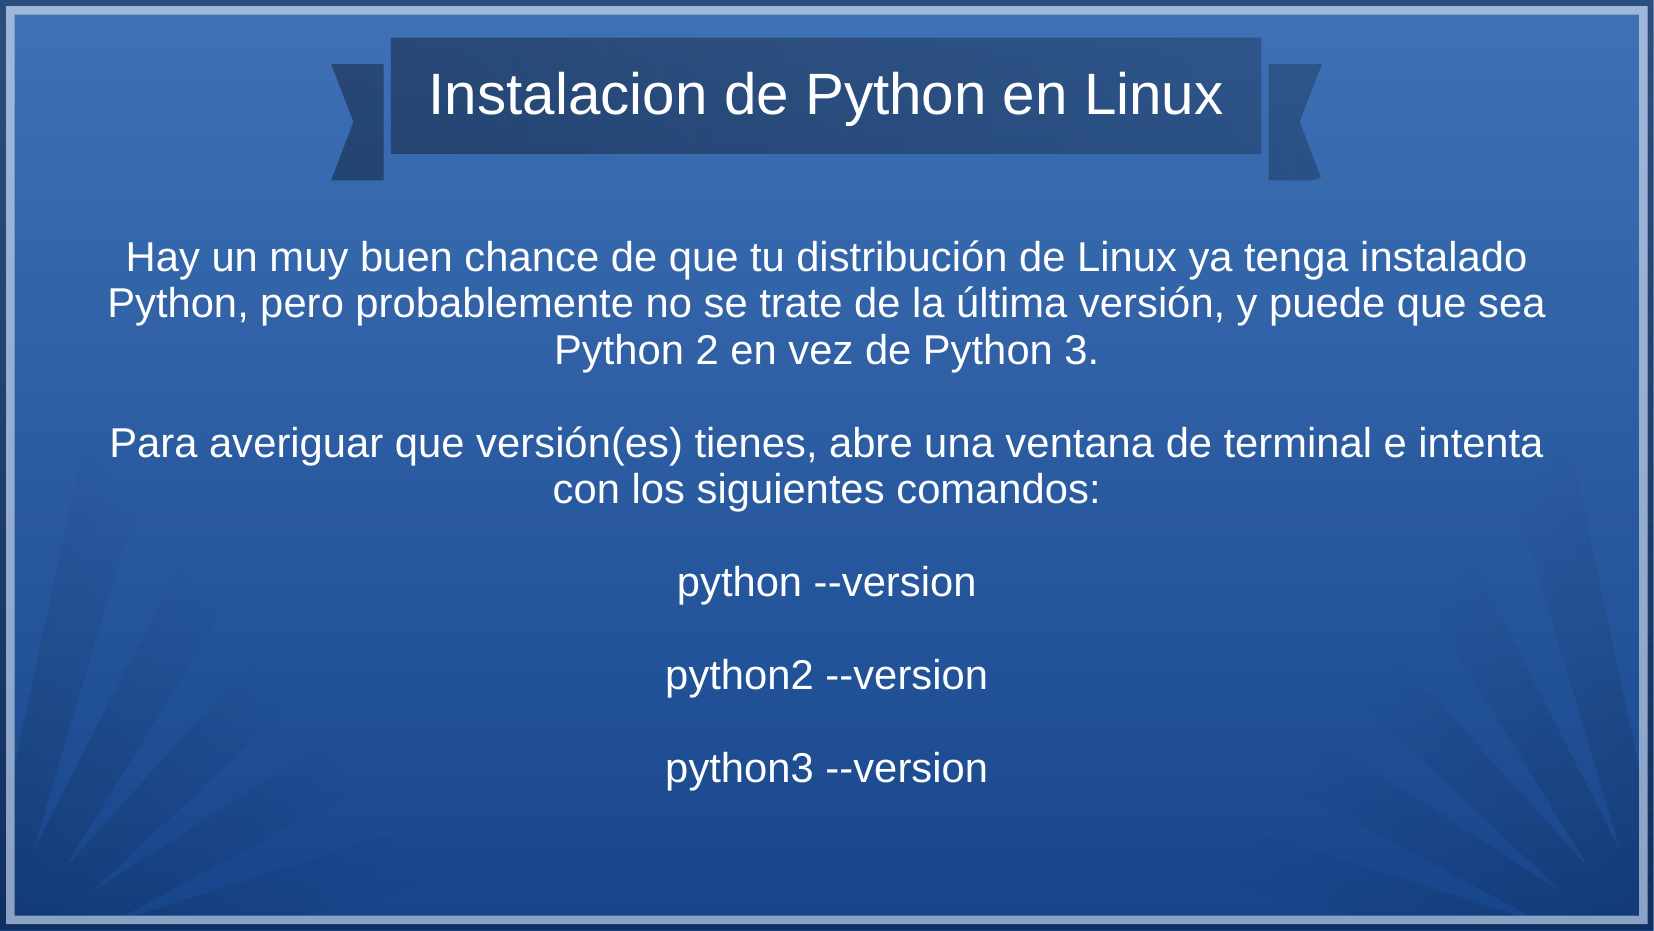

# Instalacion de Python en Linux
Hay un muy buen chance de que tu distribución de Linux ya tenga instalado Python, pero probablemente no se trate de la última versión, y puede que sea Python 2 en vez de Python 3.
Para averiguar que versión(es) tienes, abre una ventana de terminal e intenta con los siguientes comandos:
python --version
python2 --version
python3 --version